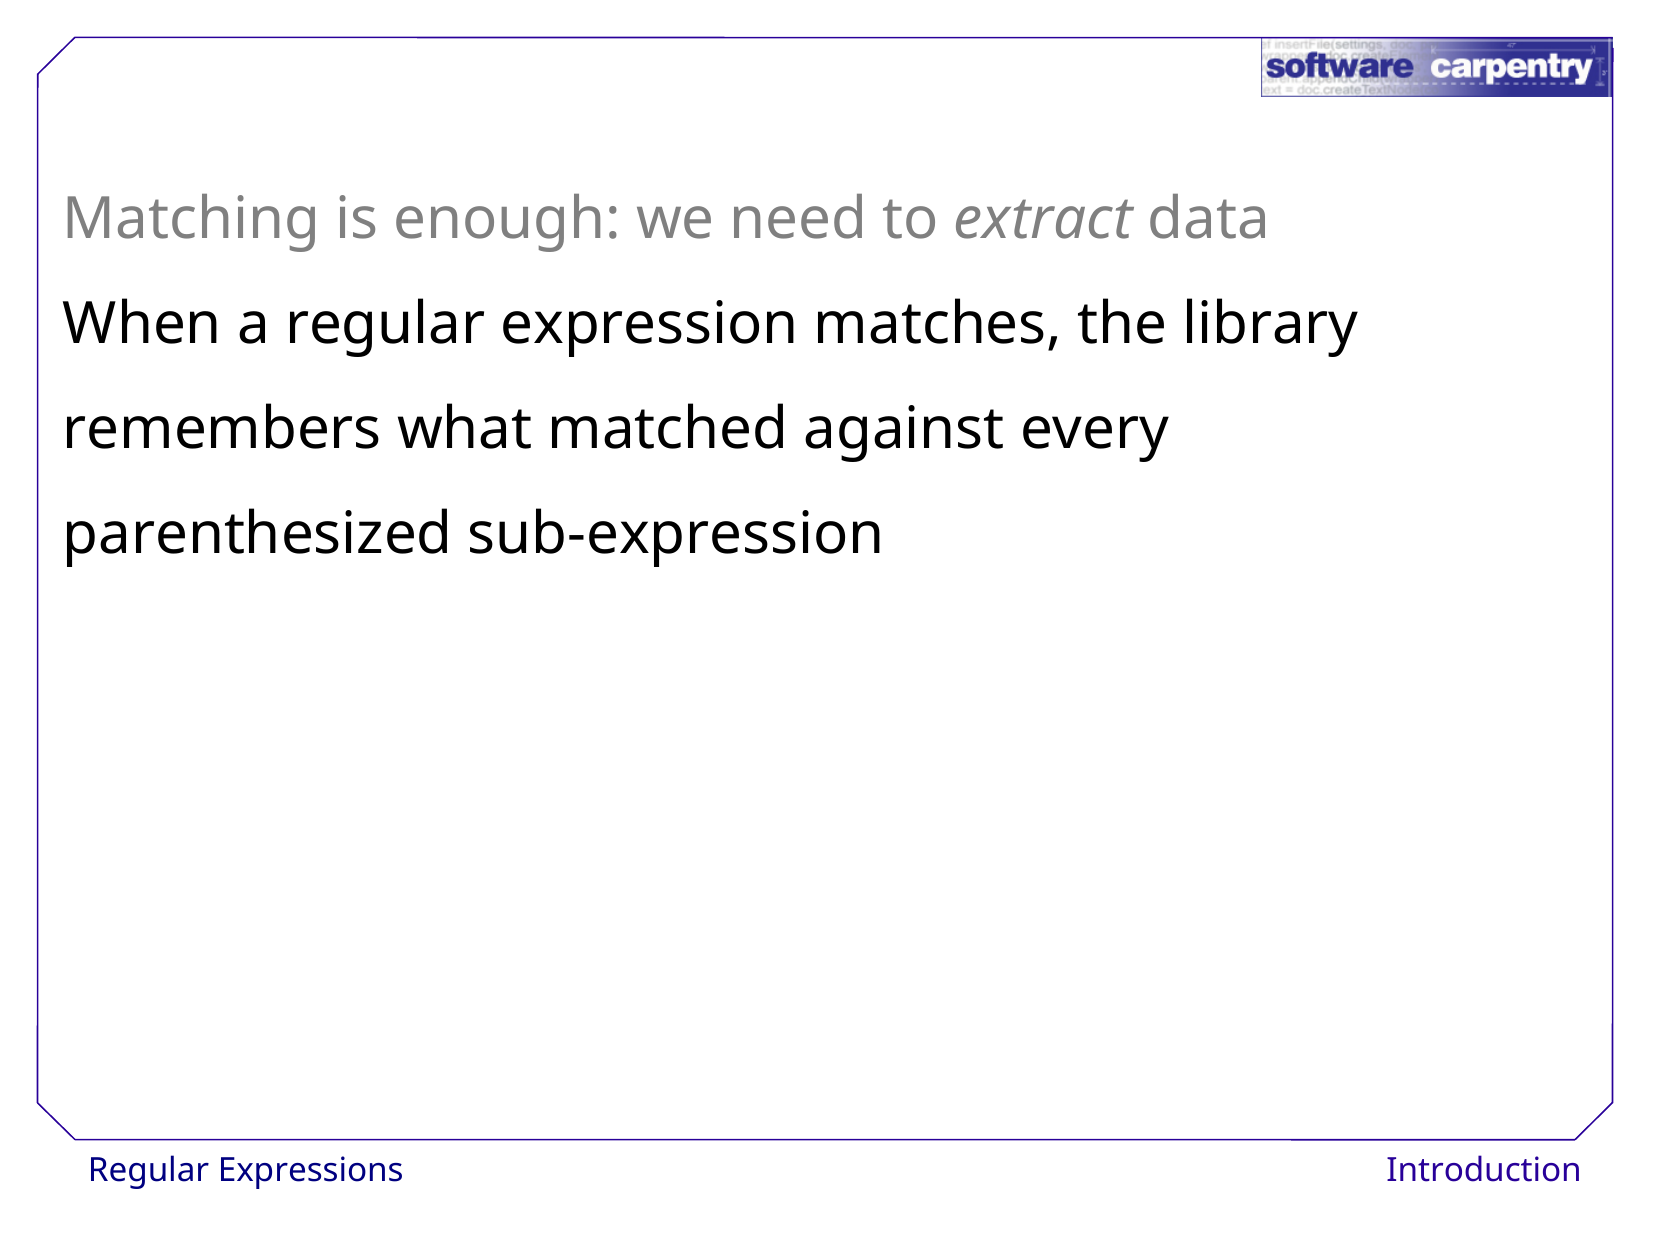

Matching is enough: we need to extract data
When a regular expression matches, the library
remembers what matched against every
parenthesized sub-expression